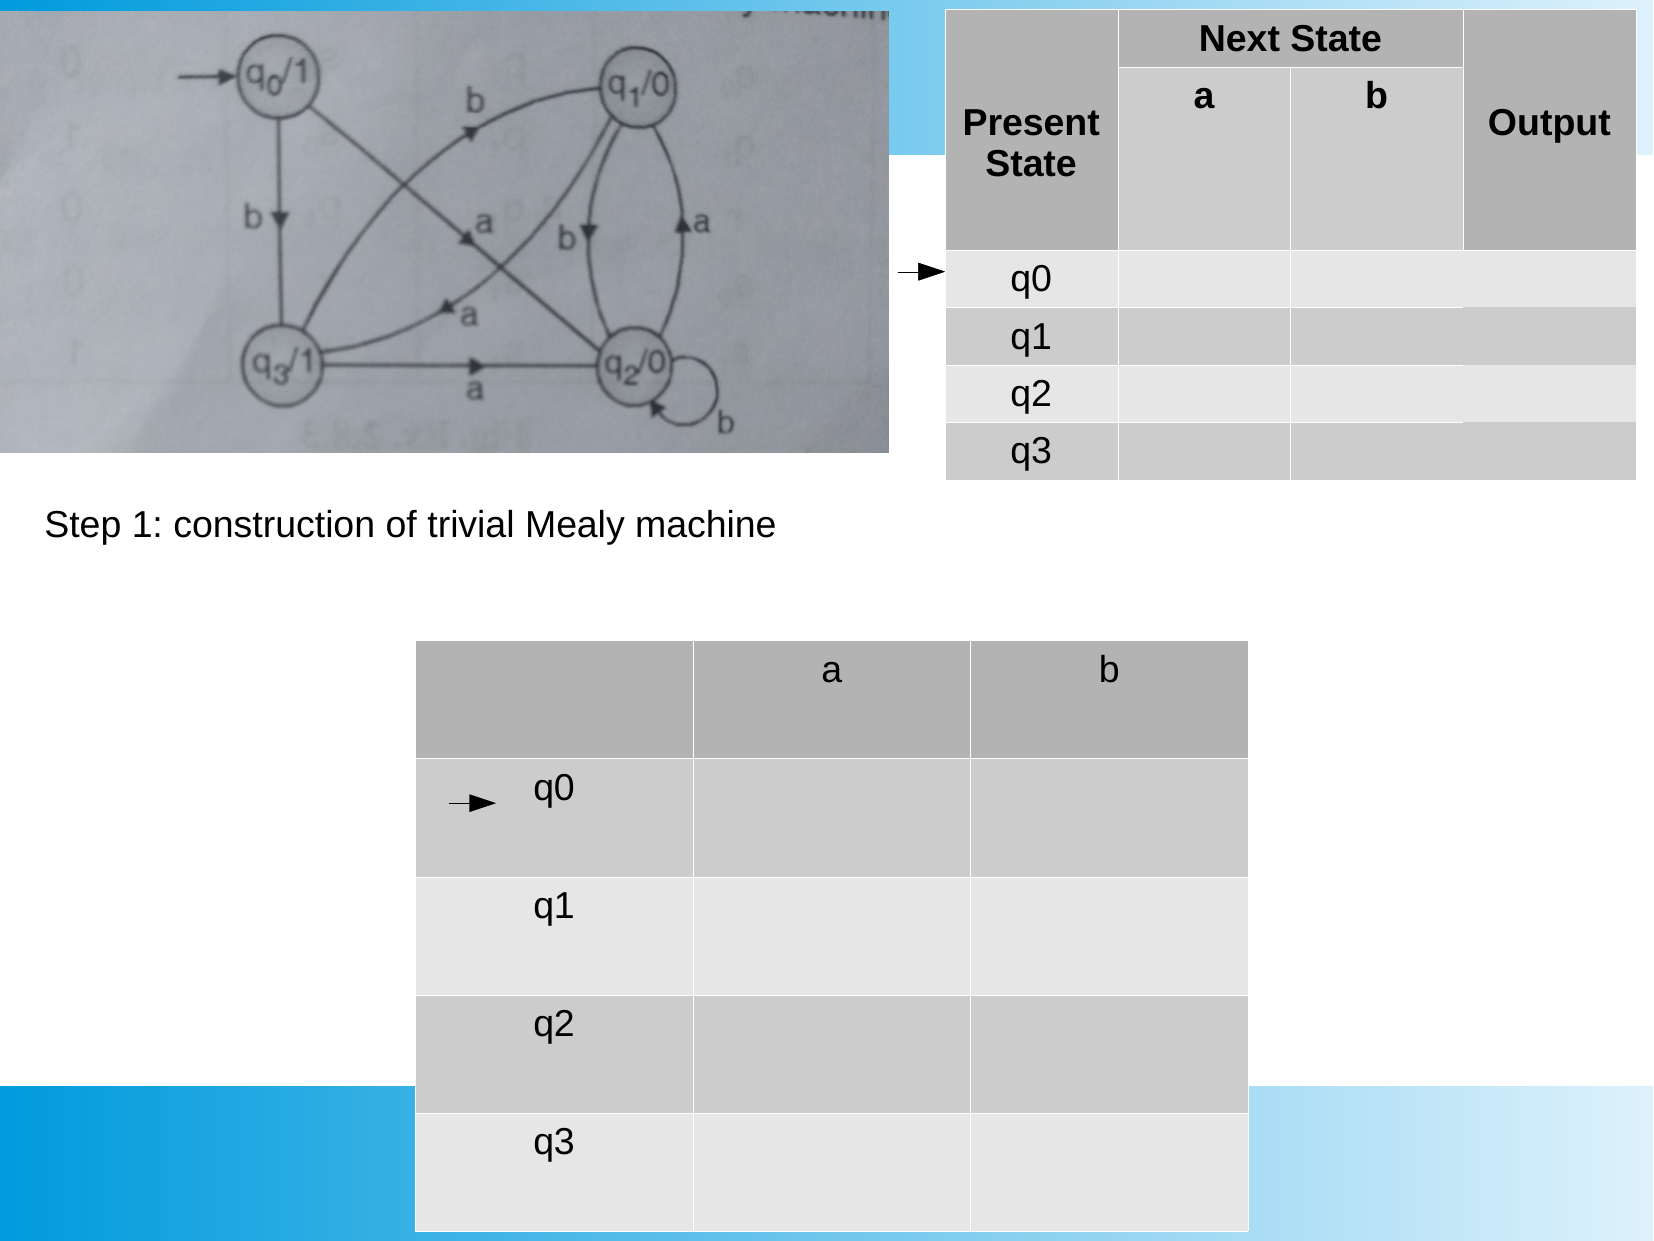

| Present State | Next State | | Output |
| --- | --- | --- | --- |
| | a | b | |
| q0 | | | |
| q1 | | | |
| q2 | | | |
| q3 | | | |
Step 1: construction of trivial Mealy machine
| | a | b |
| --- | --- | --- |
| q0 | | |
| q1 | | |
| q2 | | |
| q3 | | |